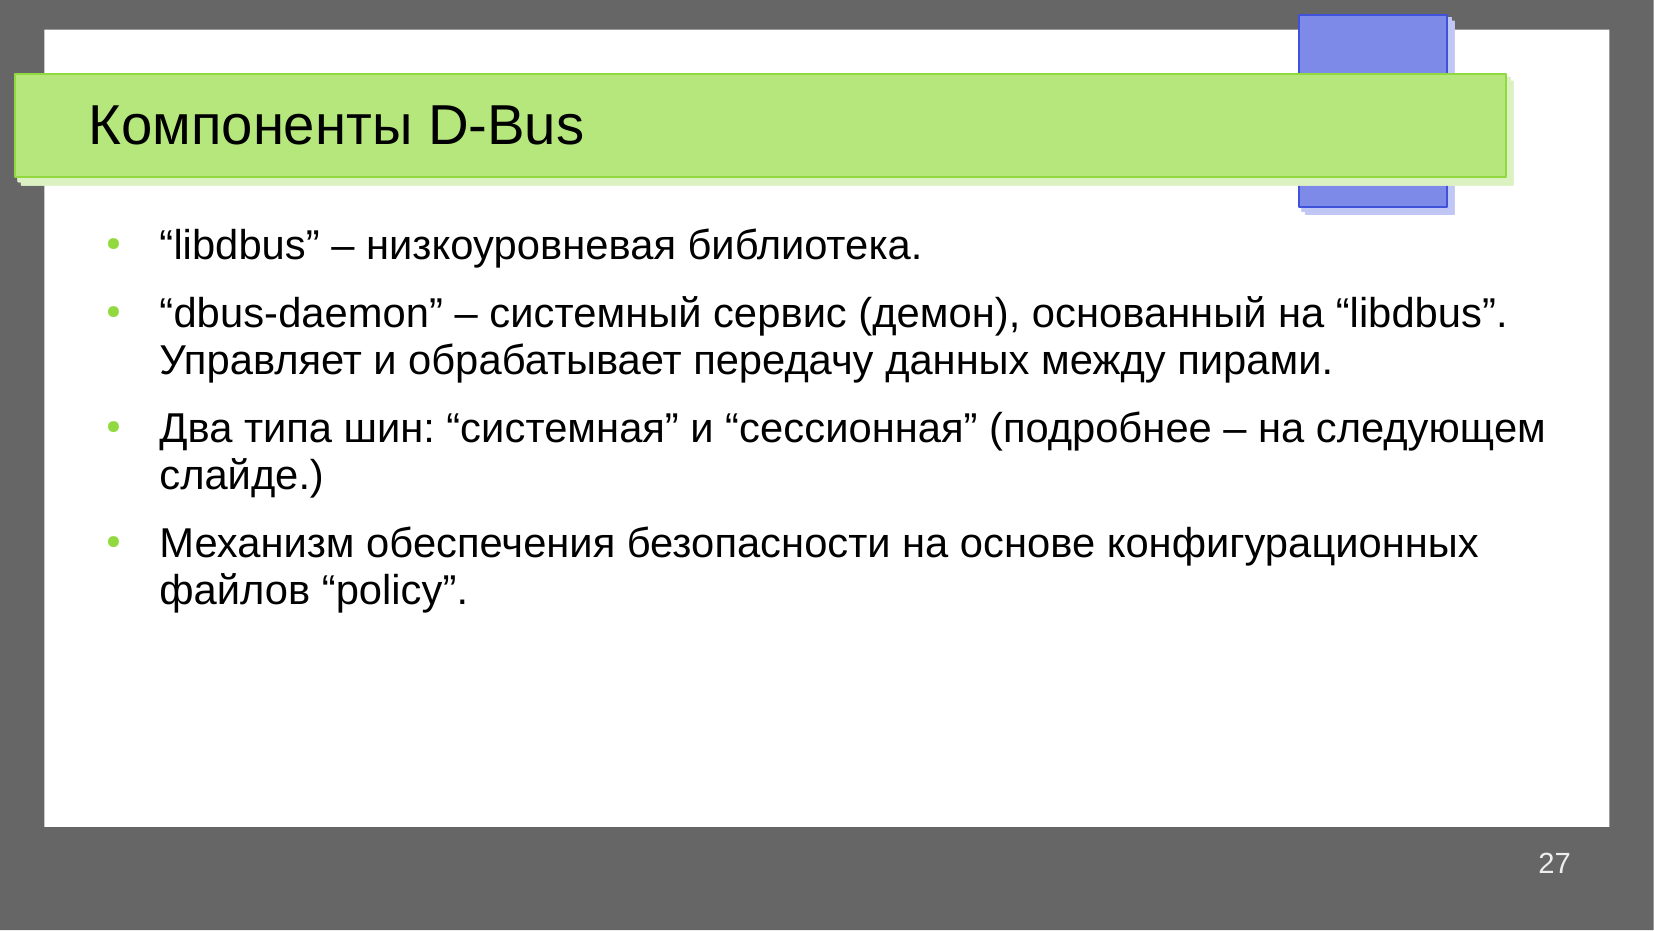

# Компоненты D-Bus
“libdbus” – низкоуровневая библиотека.
“dbus-daemon” – системный сервис (демон), основанный на “libdbus”. Управляет и обрабатывает передачу данных между пирами.
Два типа шин: “системная” и “сессионная” (подробнее – на следующем слайде.)
Механизм обеспечения безопасности на основе конфигурационных файлов “policy”.
27